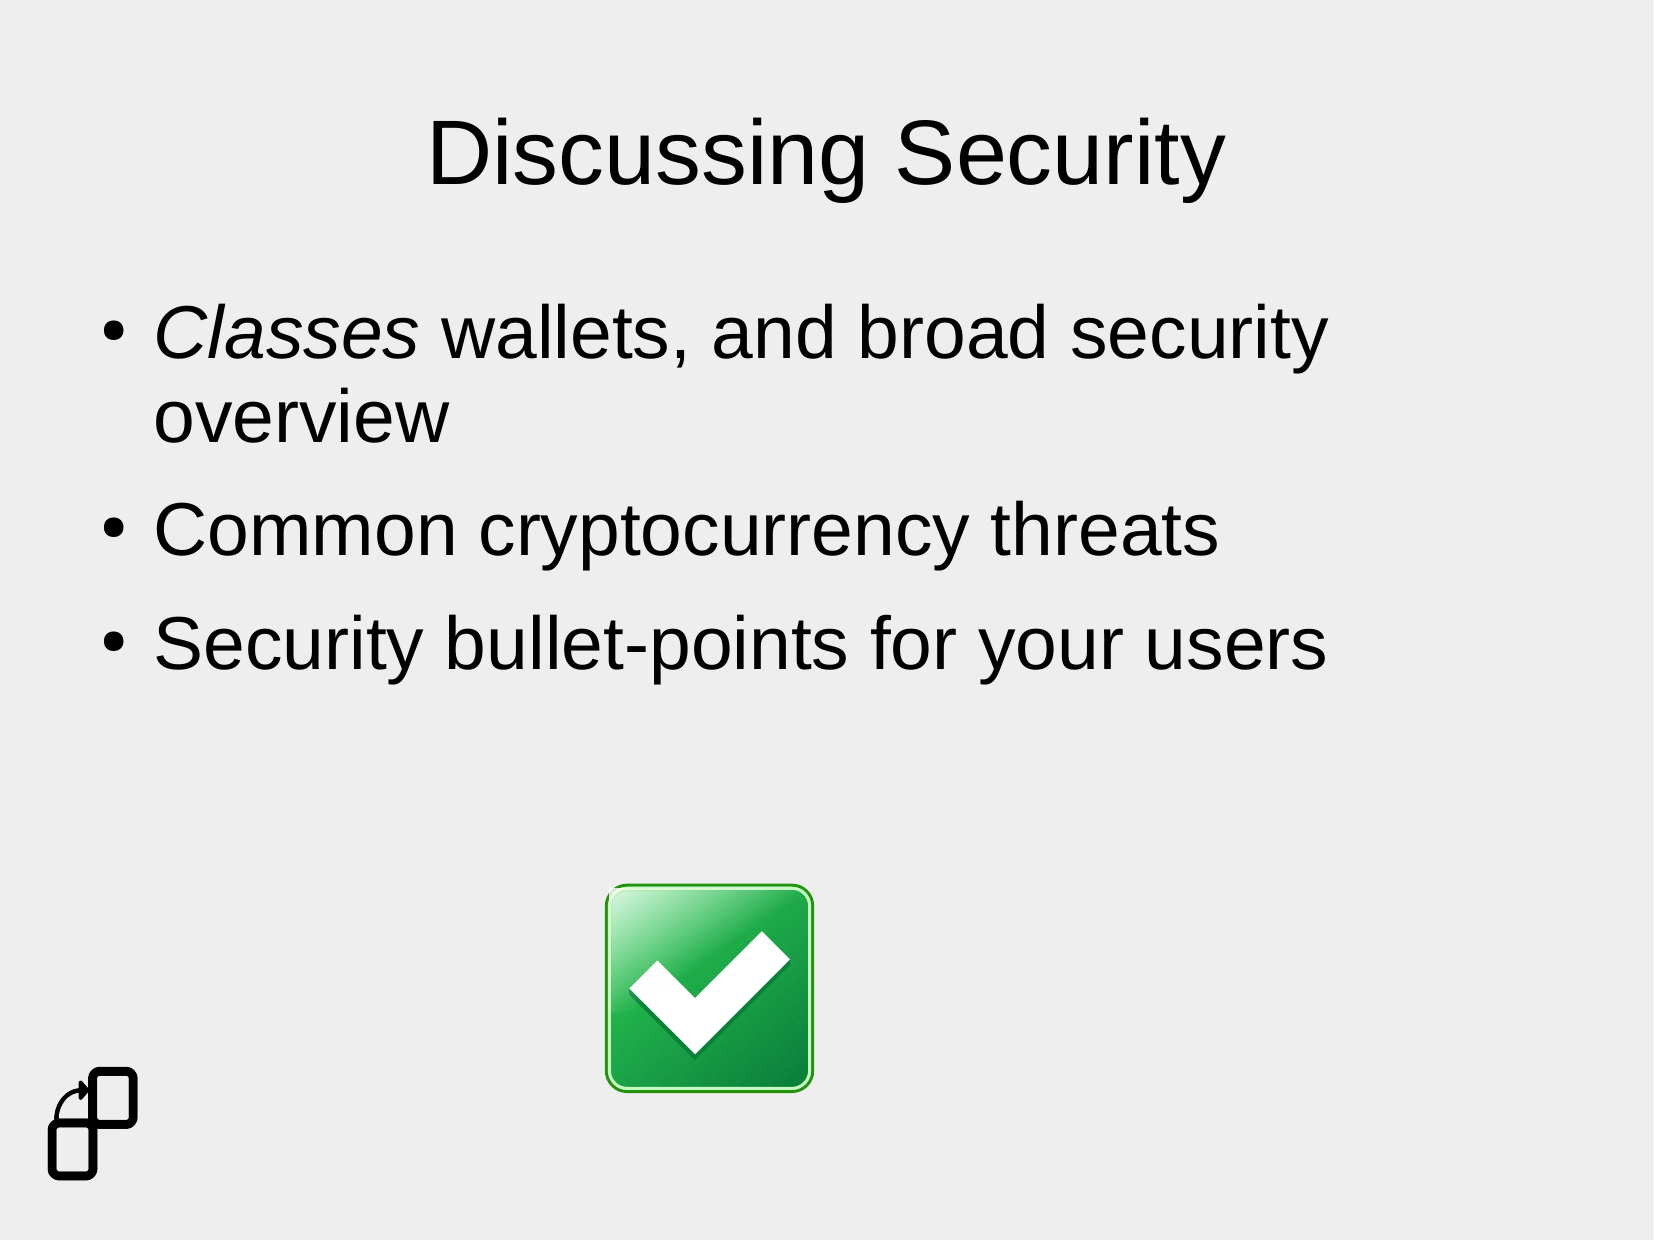

# Discussing Security
Classes wallets, and broad security overview
Common cryptocurrency threats
Security bullet-points for your users